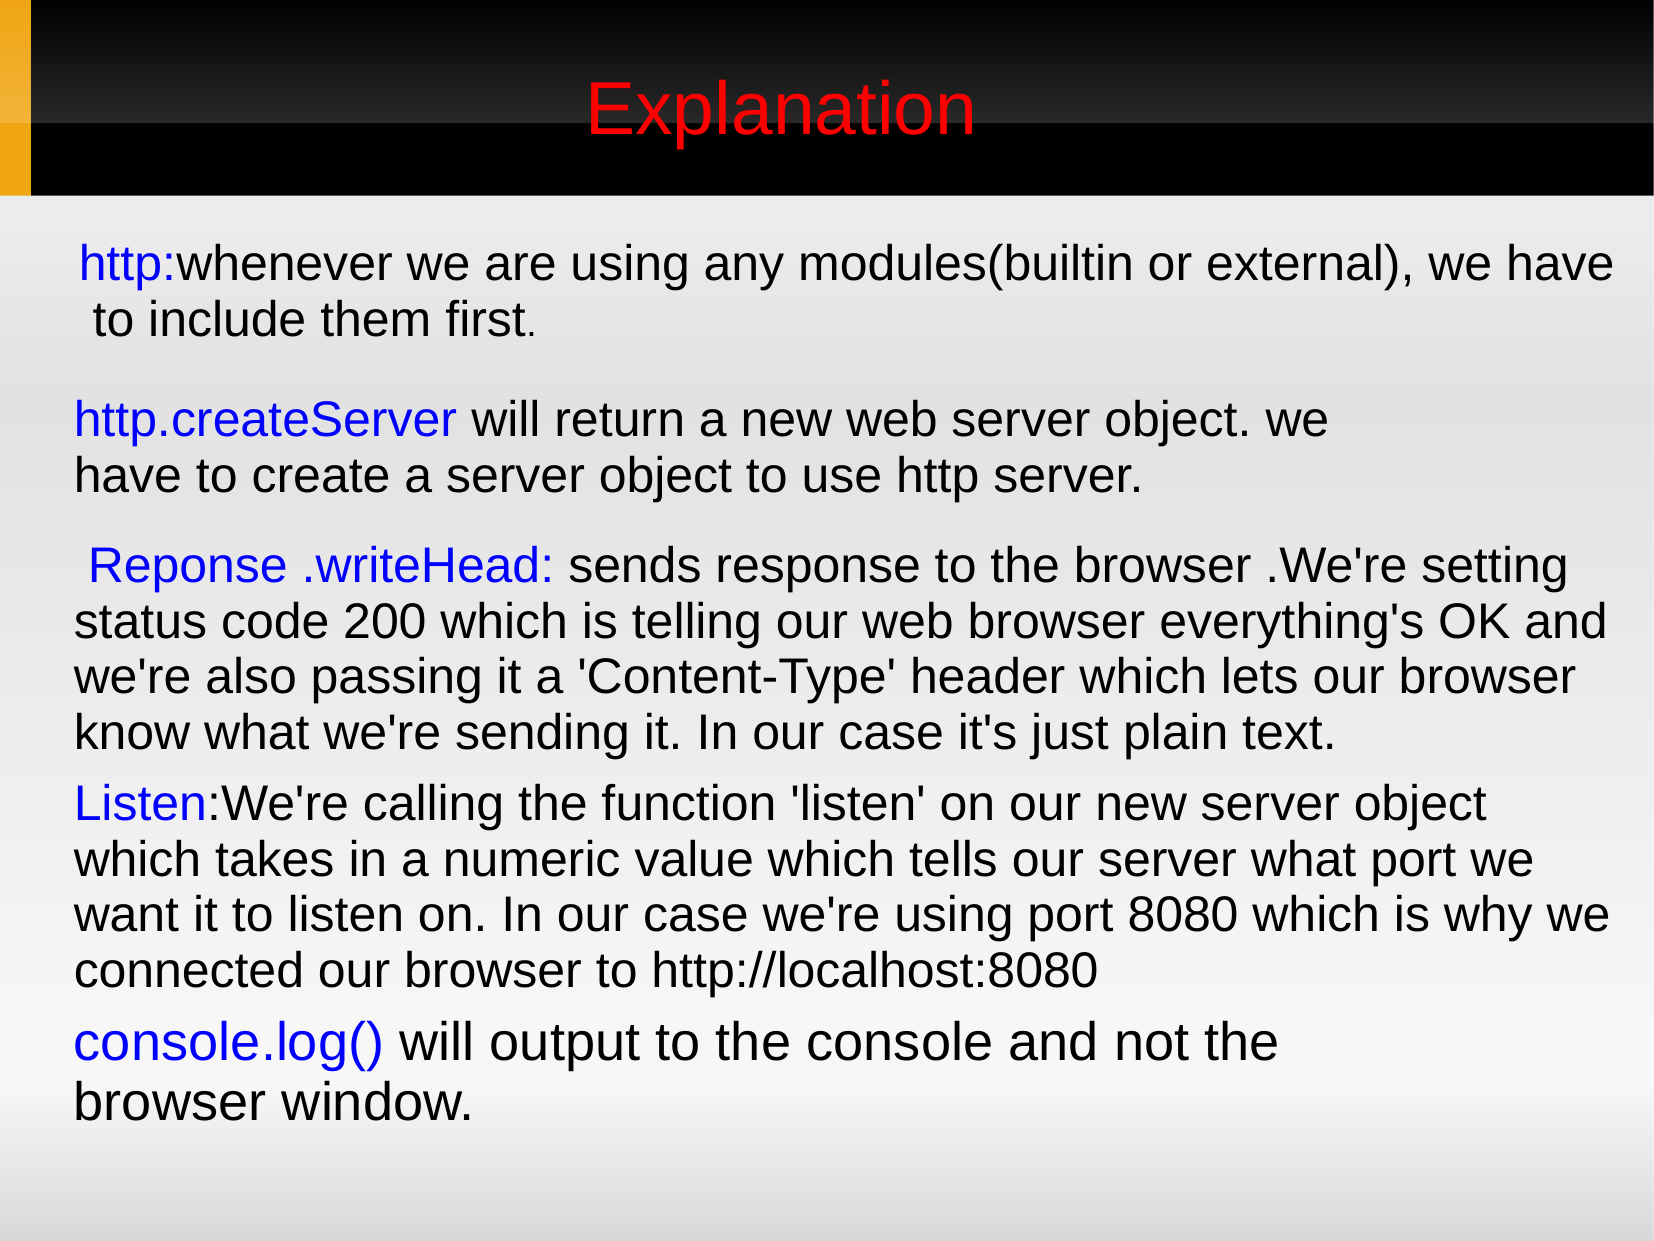

Explanation
http:whenever we are using any modules(builtin or external), we have
 to include them first.
http.createServer will return a new web server object. we have to create a server object to use http server.
 Reponse .writeHead: sends response to the browser .We're setting status code 200 which is telling our web browser everything's OK and we're also passing it a 'Content-Type' header which lets our browser know what we're sending it. In our case it's just plain text.
Listen:We're calling the function 'listen' on our new server object which takes in a numeric value which tells our server what port we want it to listen on. In our case we're using port 8080 which is why we connected our browser to http://localhost:8080
console.log() will output to the console and not the browser window.